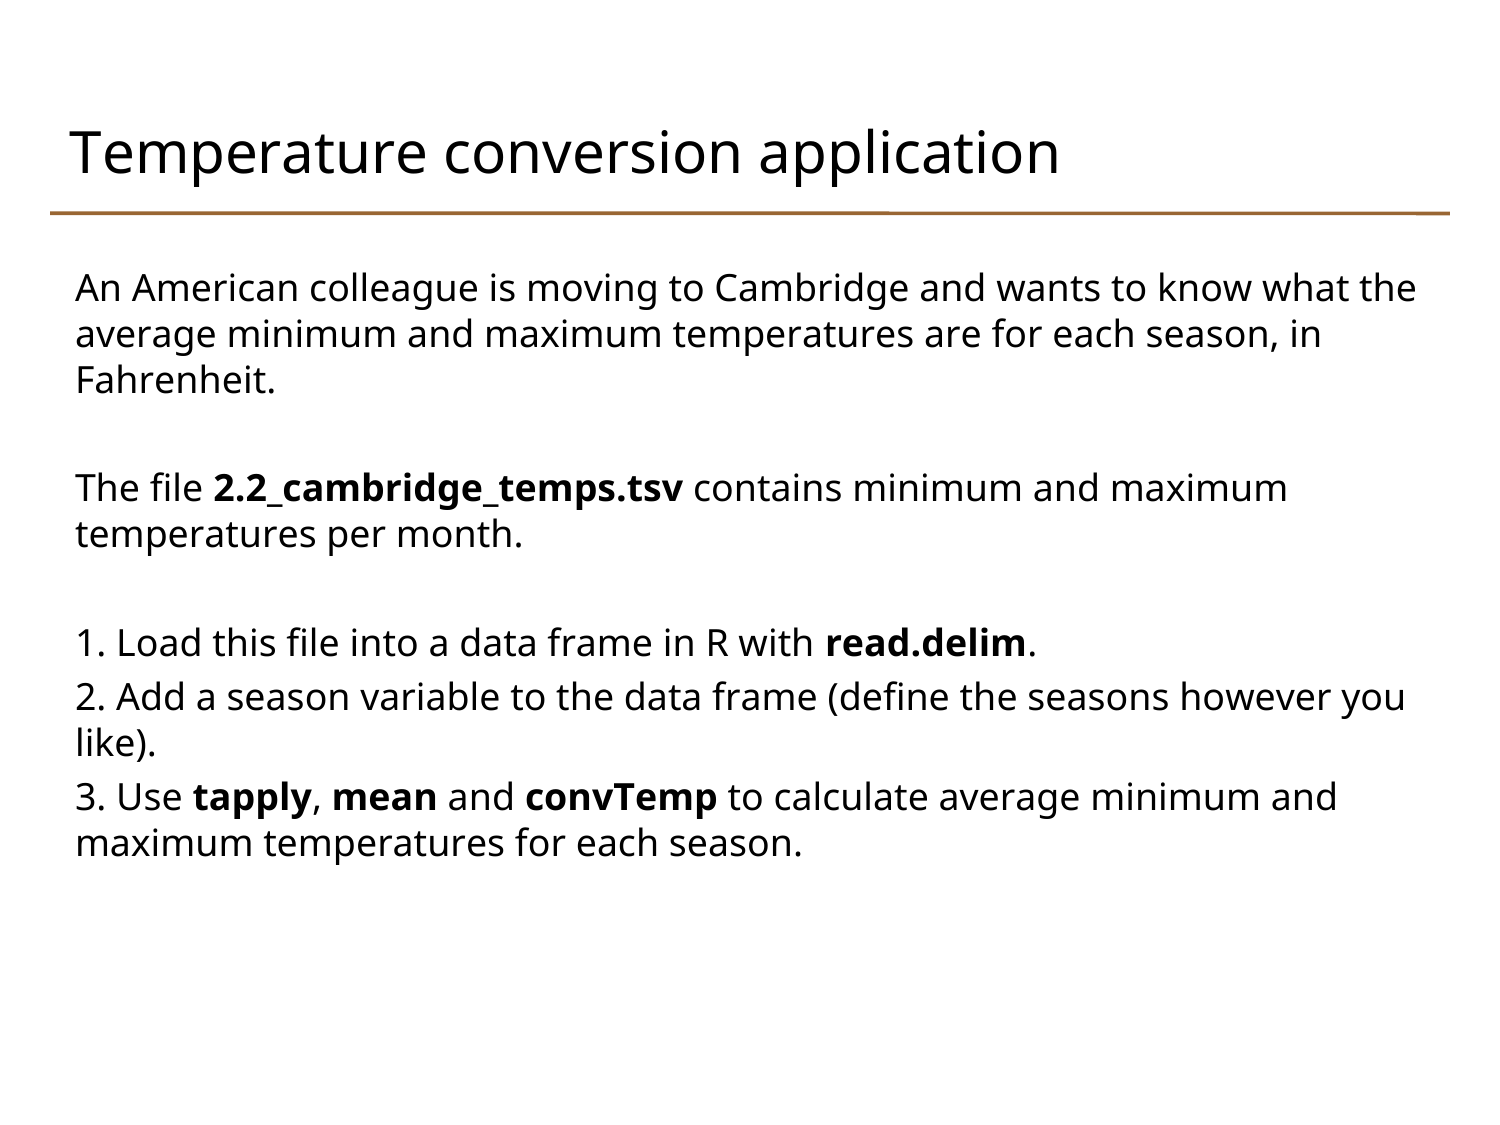

Temperature conversion application
An American colleague is moving to Cambridge and wants to know what the average minimum and maximum temperatures are for each season, in Fahrenheit.
The file 2.2_cambridge_temps.tsv contains minimum and maximum temperatures per month.
1. Load this file into a data frame in R with read.delim.
2. Add a season variable to the data frame (define the seasons however you like).
3. Use tapply, mean and convTemp to calculate average minimum and maximum temperatures for each season.